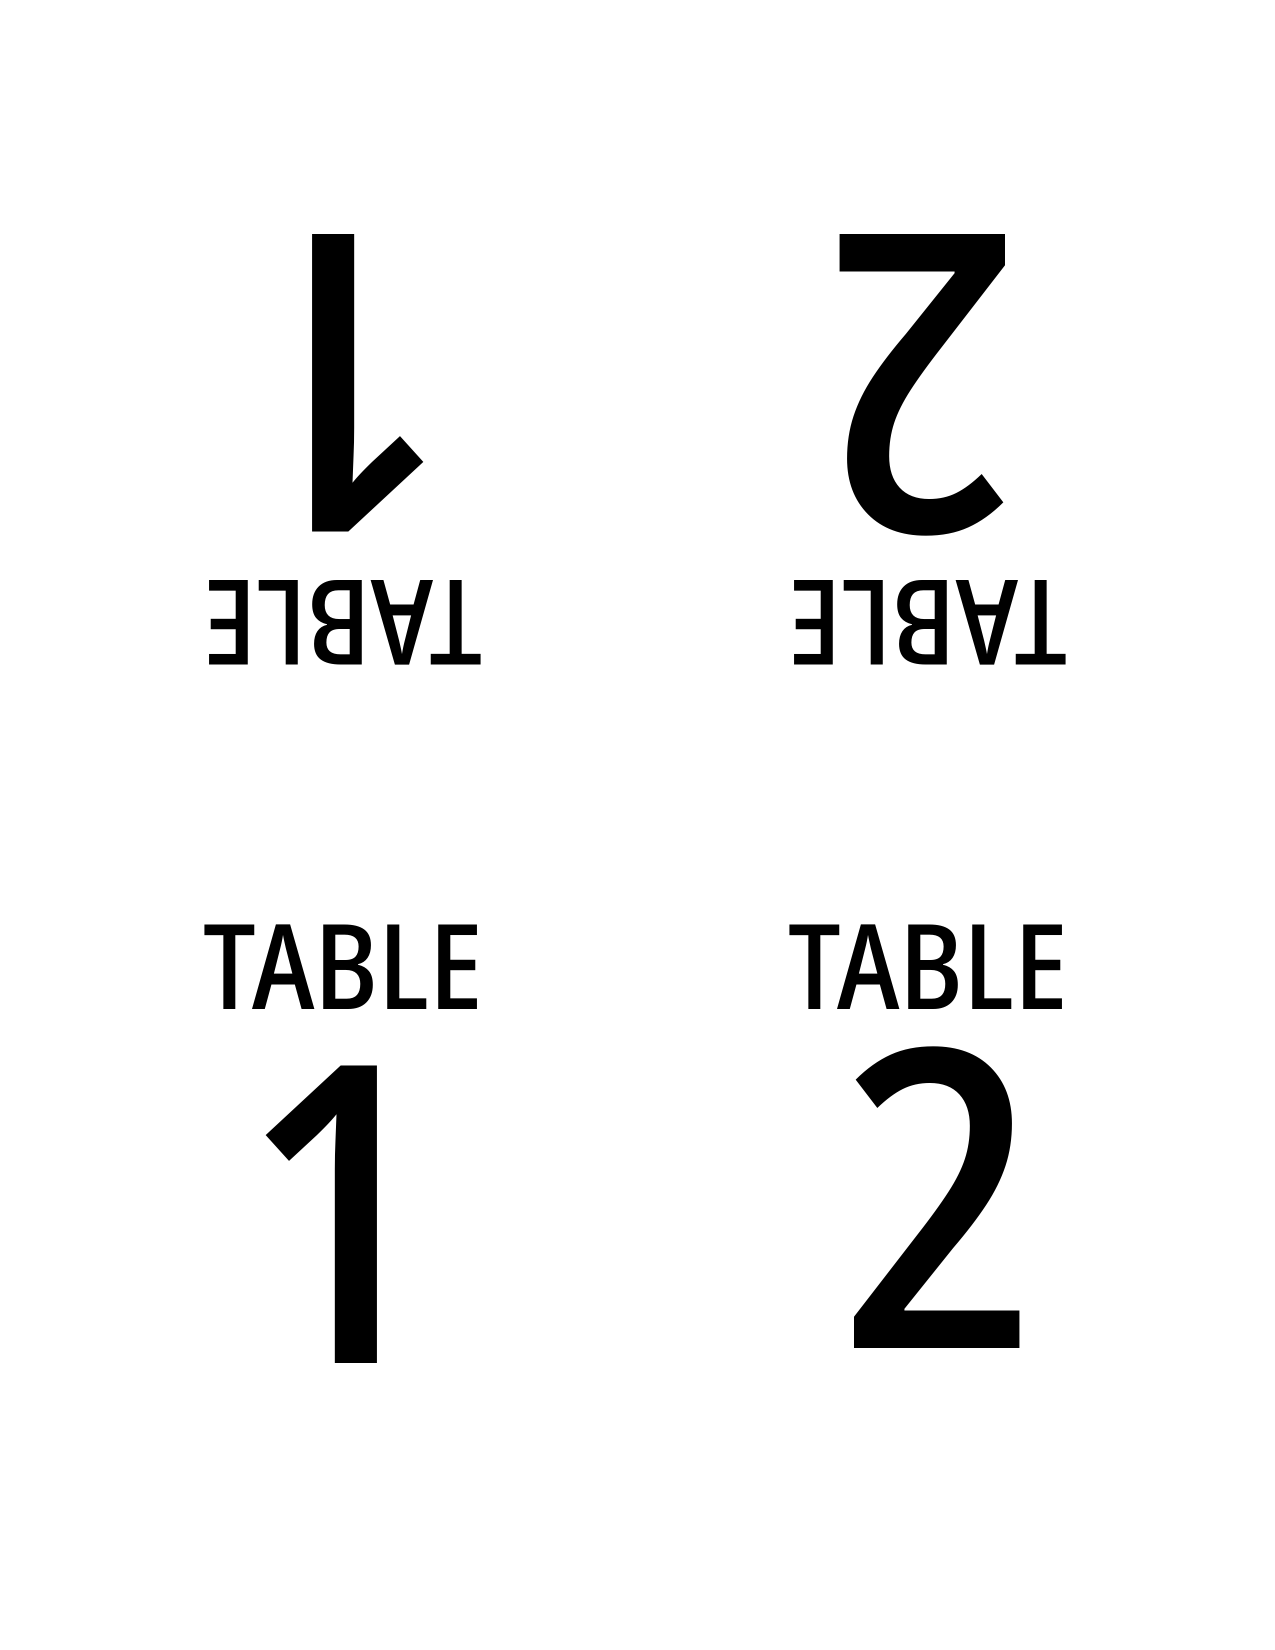

1
2
TABLE
TABLE
# TABLE
TABLE
2
1